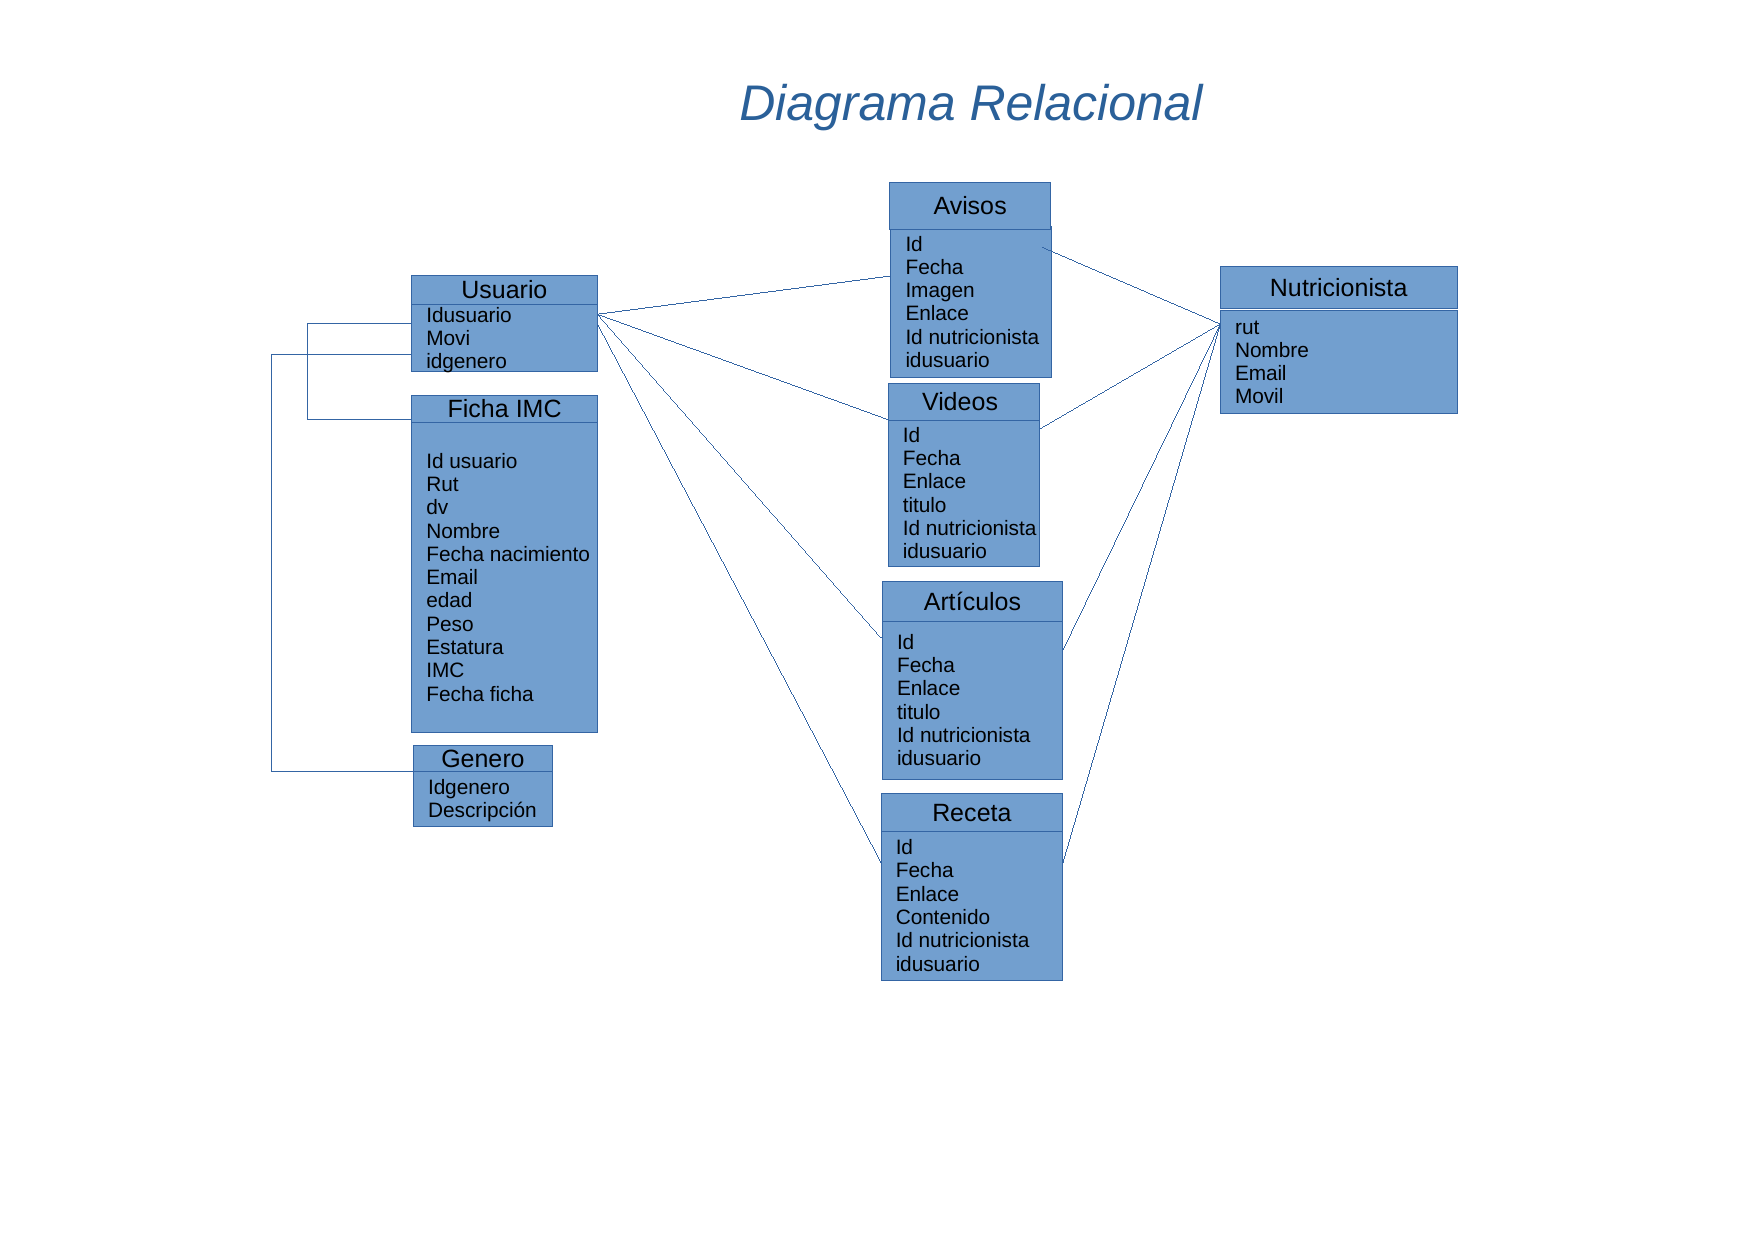

# Diagrama Relacional
Avisos
Id
Fecha
Imagen
Enlace
Id nutricionista
idusuario
Nutricionista
rut
Nombre
Email
Movil
Usuario
Idusuario
Movi
idgenero
Videos
Id
Fecha
Enlace
titulo
Id nutricionista
idusuario
Ficha IMC
Id usuario
Rut
dv
Nombre
Fecha nacimiento
Email
edad
Peso
Estatura
IMC
Fecha ficha
Artículos
Id
Fecha
Enlace
titulo
Id nutricionista
idusuario
Genero
Idgenero
Descripción
Receta
Id
Fecha
Enlace
Contenido
Id nutricionista
idusuario